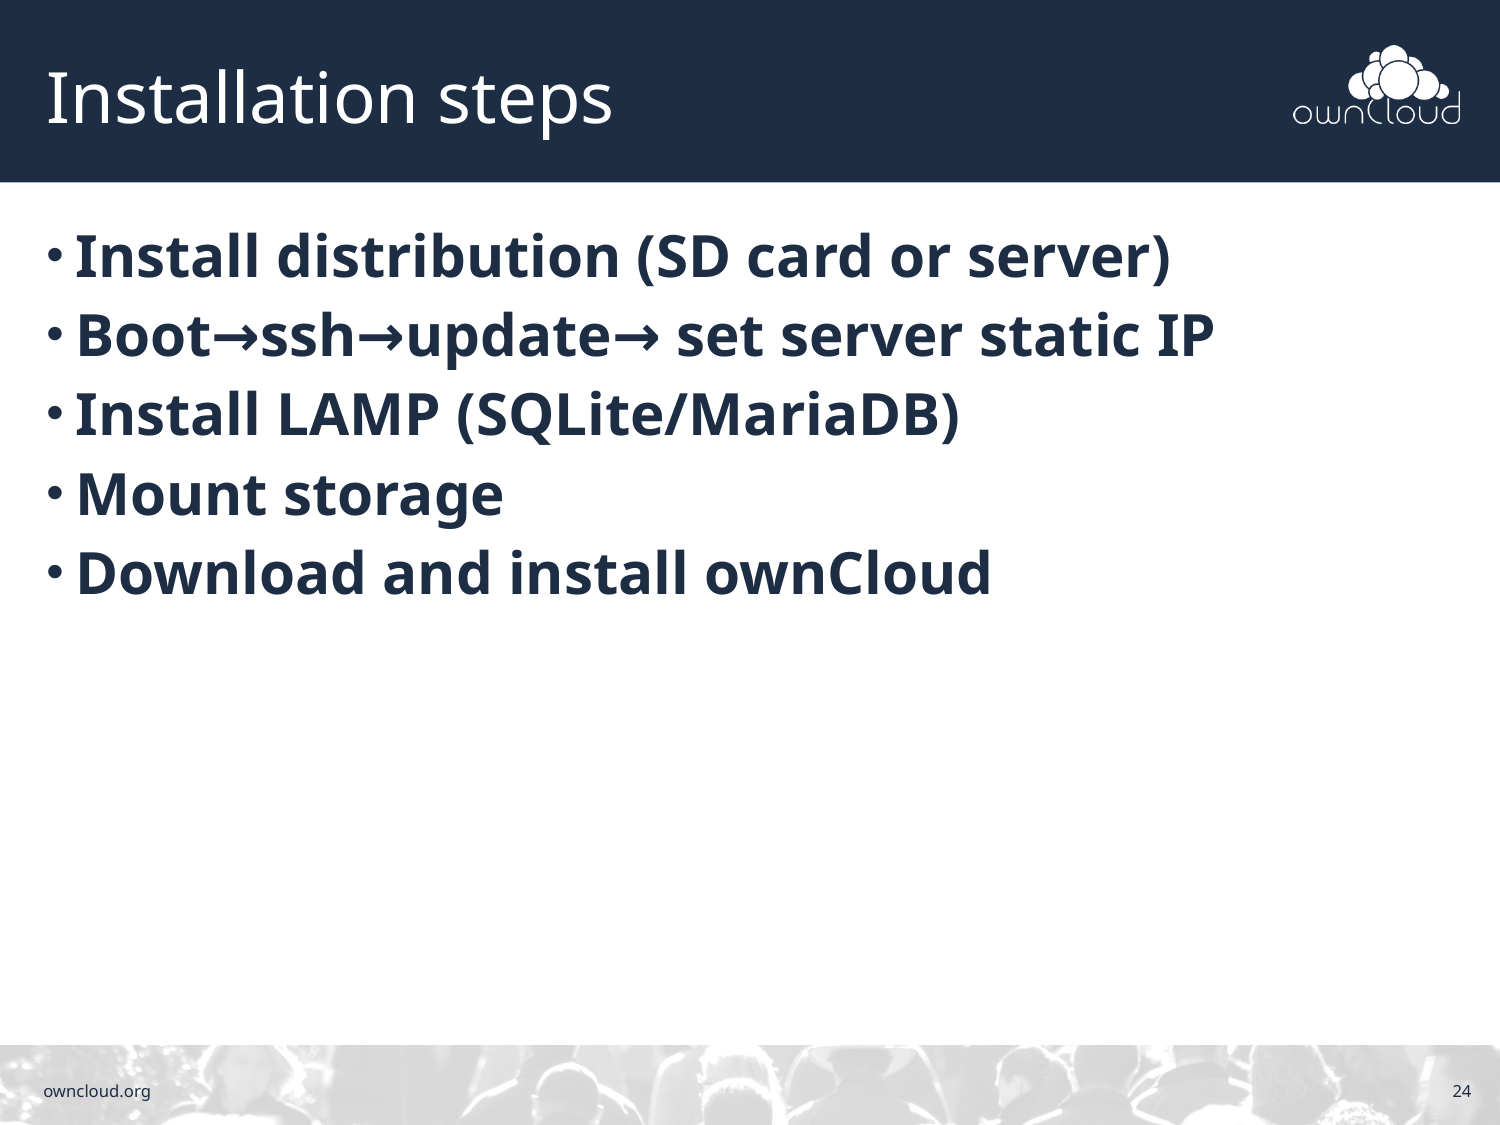

# Installation steps
Install distribution (SD card or server)
Boot→ssh→update→ set server static IP
Install LAMP (SQLite/MariaDB)
Mount storage
Download and install ownCloud